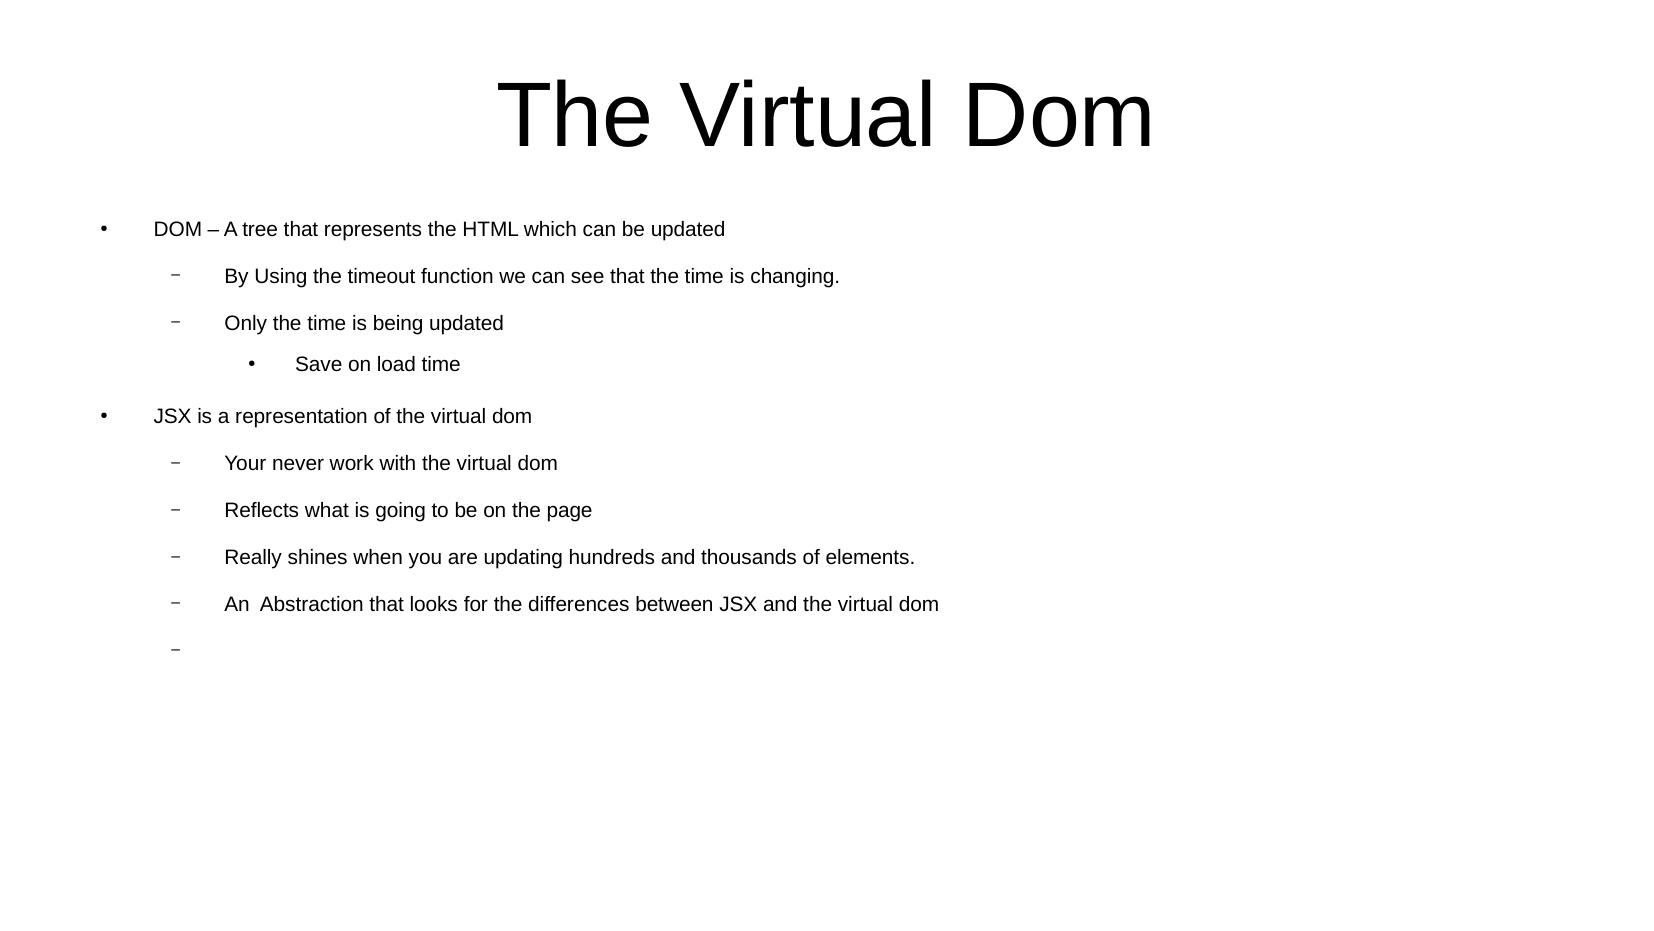

# The Virtual Dom
DOM – A tree that represents the HTML which can be updated
By Using the timeout function we can see that the time is changing.
Only the time is being updated
Save on load time
JSX is a representation of the virtual dom
Your never work with the virtual dom
Reflects what is going to be on the page
Really shines when you are updating hundreds and thousands of elements.
An Abstraction that looks for the differences between JSX and the virtual dom